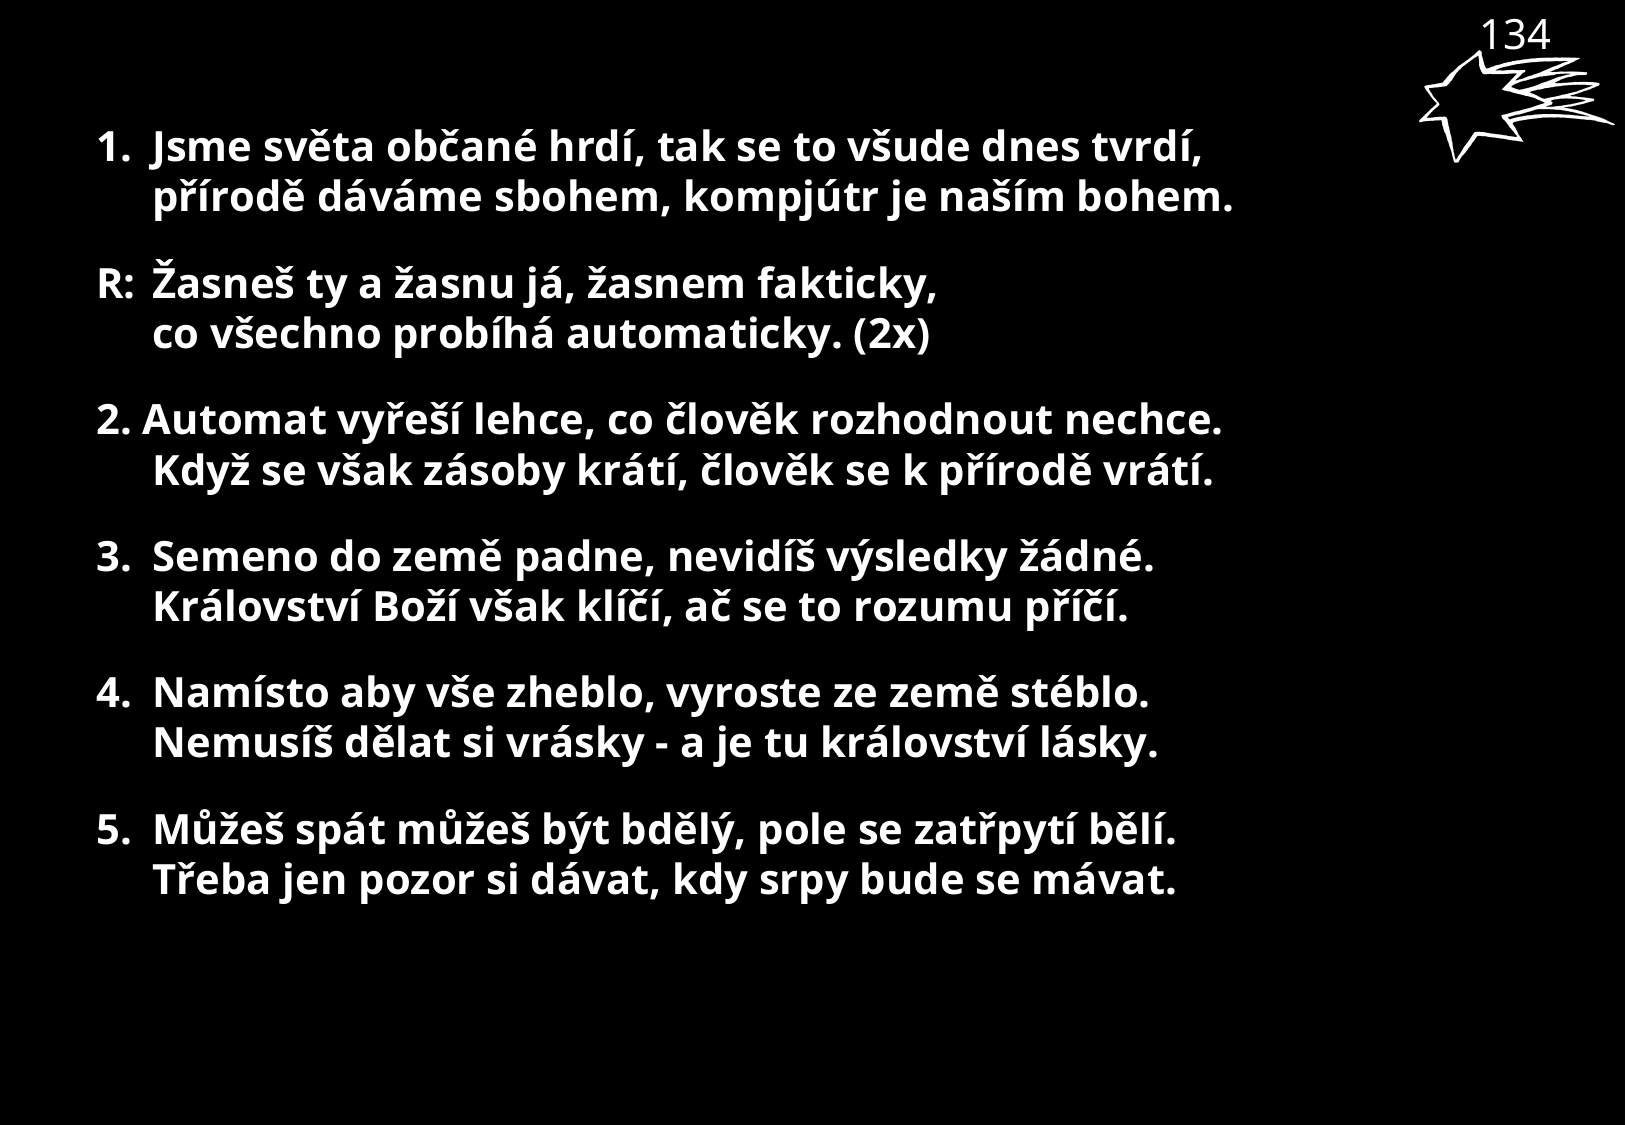

134
# 1. 	Jsme světa občané hrdí, tak se to všude dnes tvrdí, přírodě dáváme sbohem, kompjútr je naším bohem.
R: 	Žasneš ty a žasnu já, žasnem fakticky,
co všechno probíhá automaticky. (2x)
2. Automat vyřeší lehce, co člověk rozhodnout nechce.
Když se však zásoby krátí, člověk se k přírodě vrátí.
3. 	Semeno do země padne, nevidíš výsledky žádné.
Království Boží však klíčí, ač se to rozumu příčí.
4. 	Namísto aby vše zheblo, vyroste ze země stéblo.
Nemusíš dělat si vrásky - a je tu království lásky.
5. 	Můžeš spát můžeš být bdělý, pole se zatřpytí bělí.
Třeba jen pozor si dávat, kdy srpy bude se mávat.